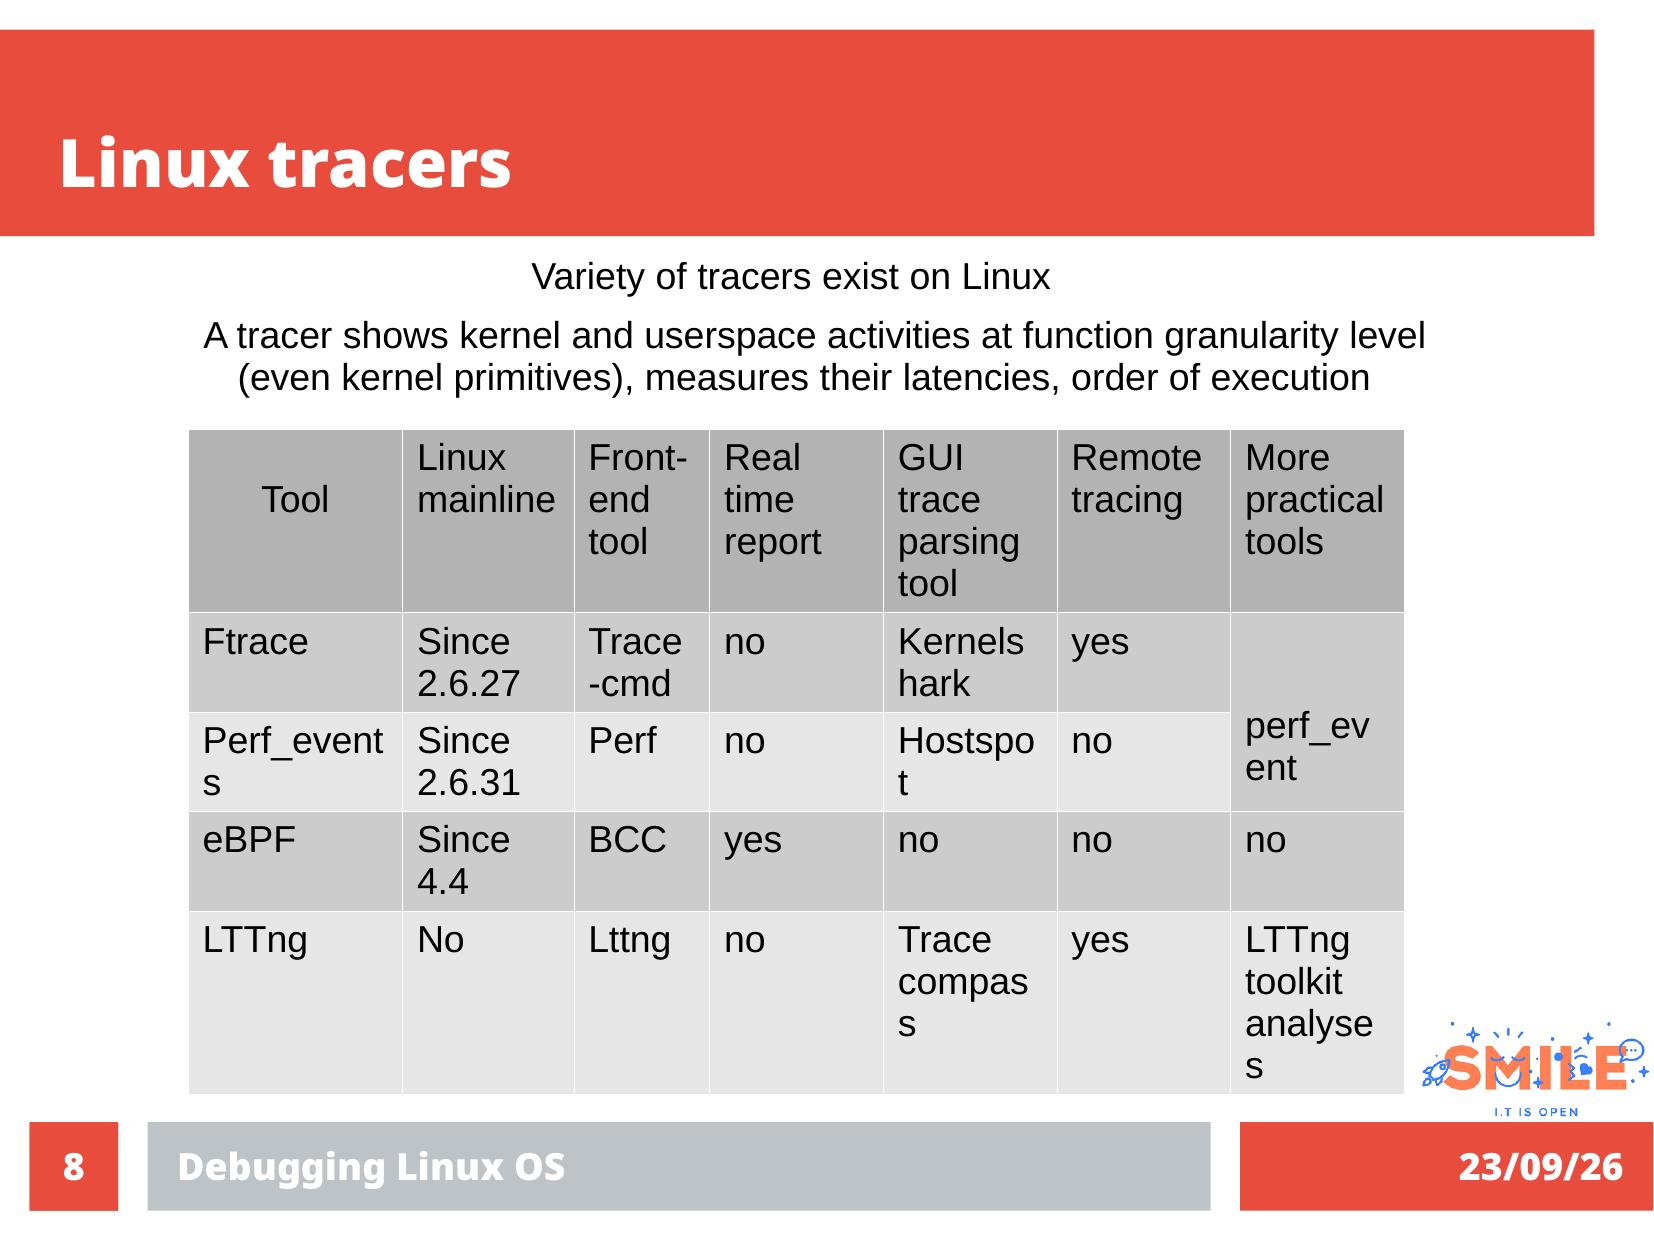

# Linux tracers
Variety of tracers exist on Linux
A tracer shows kernel and userspace activities at function granularity level (even kernel primitives), measures their latencies, order of execution
| Tool | Linux mainline | Front-end tool | Real time report | GUI trace parsing tool | Remote tracing | More practical tools |
| --- | --- | --- | --- | --- | --- | --- |
| Ftrace | Since 2.6.27 | Trace-cmd | no | Kernelshark | yes | perf\_event |
| Perf\_events | Since 2.6.31 | Perf | no | Hostspot | no | |
| eBPF | Since 4.4 | BCC | yes | no | no | no |
| LTTng | No | Lttng | no | Trace compass | yes | LTTng toolkit analyses |
8
Debugging Linux OS